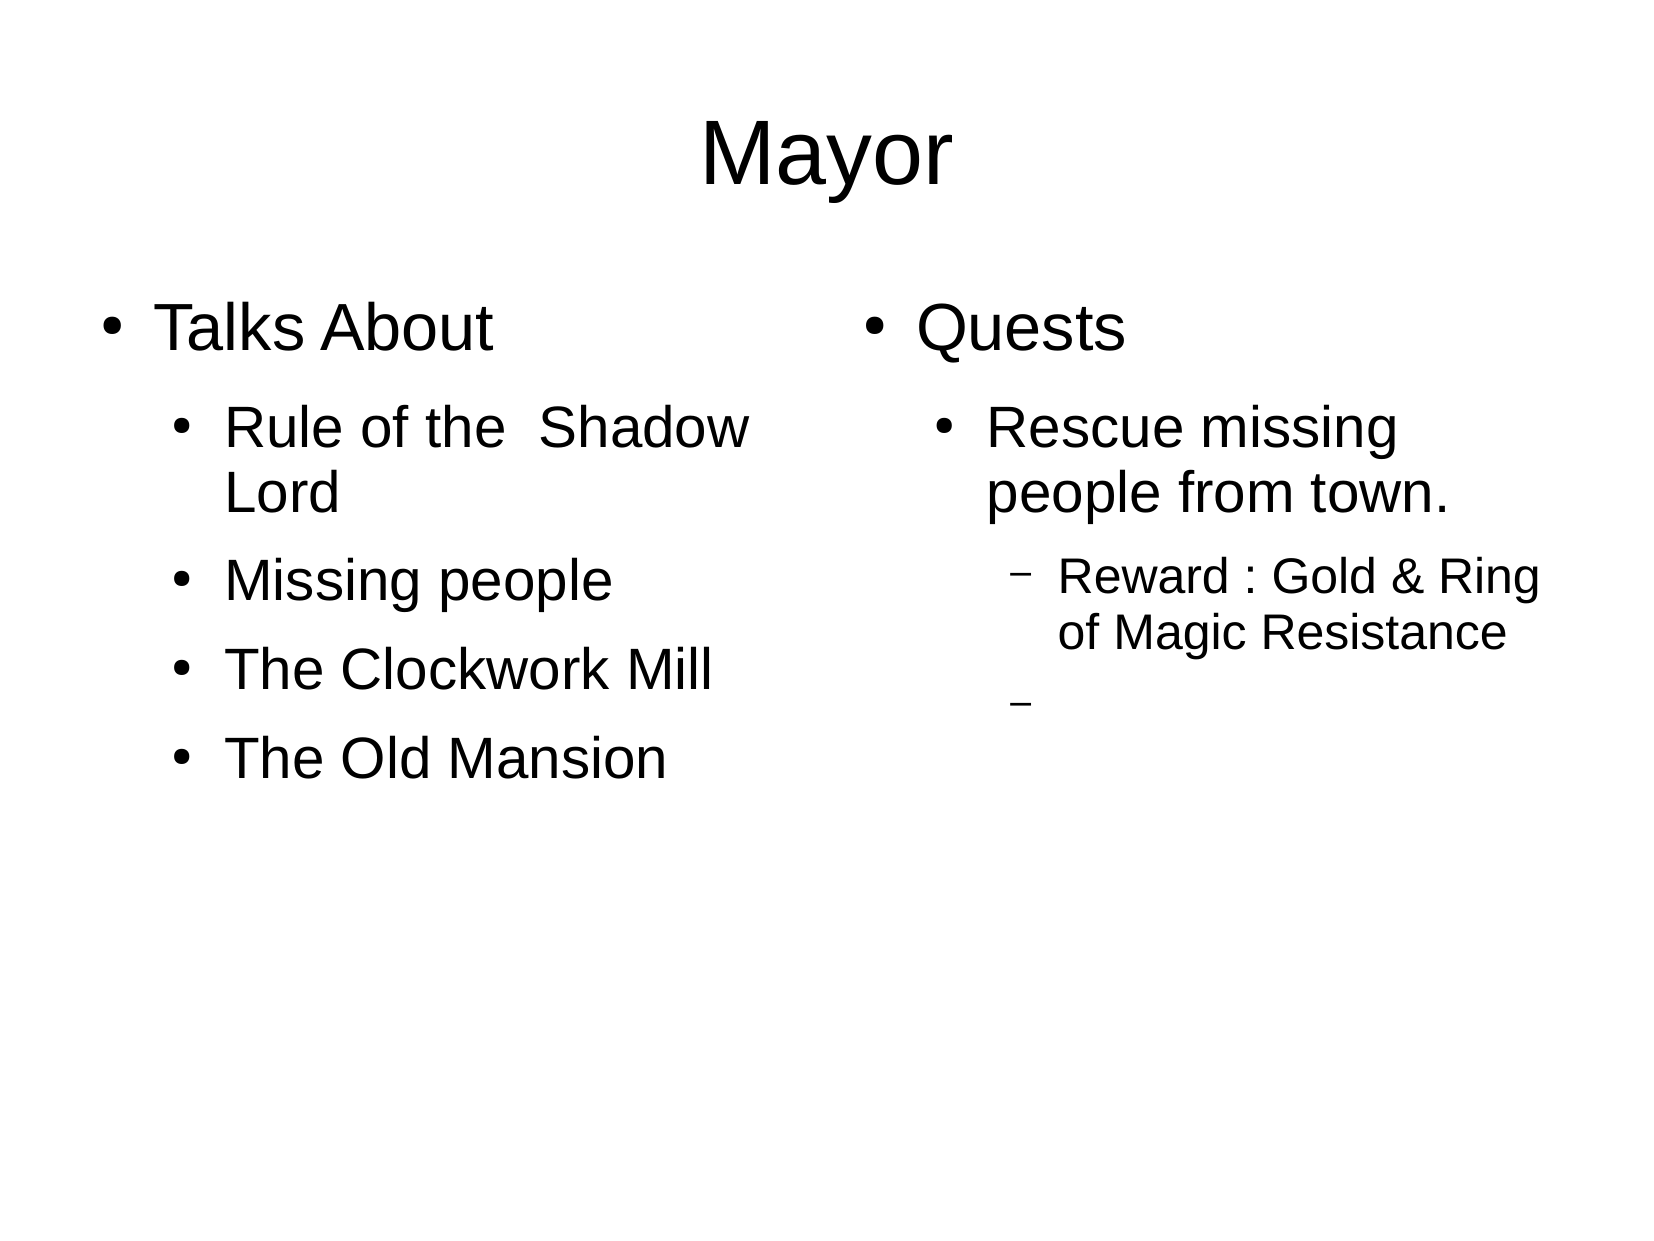

# Mayor
Talks About
Rule of the Shadow Lord
Missing people
The Clockwork Mill
The Old Mansion
Quests
Rescue missing people from town.
Reward : Gold & Ring of Magic Resistance